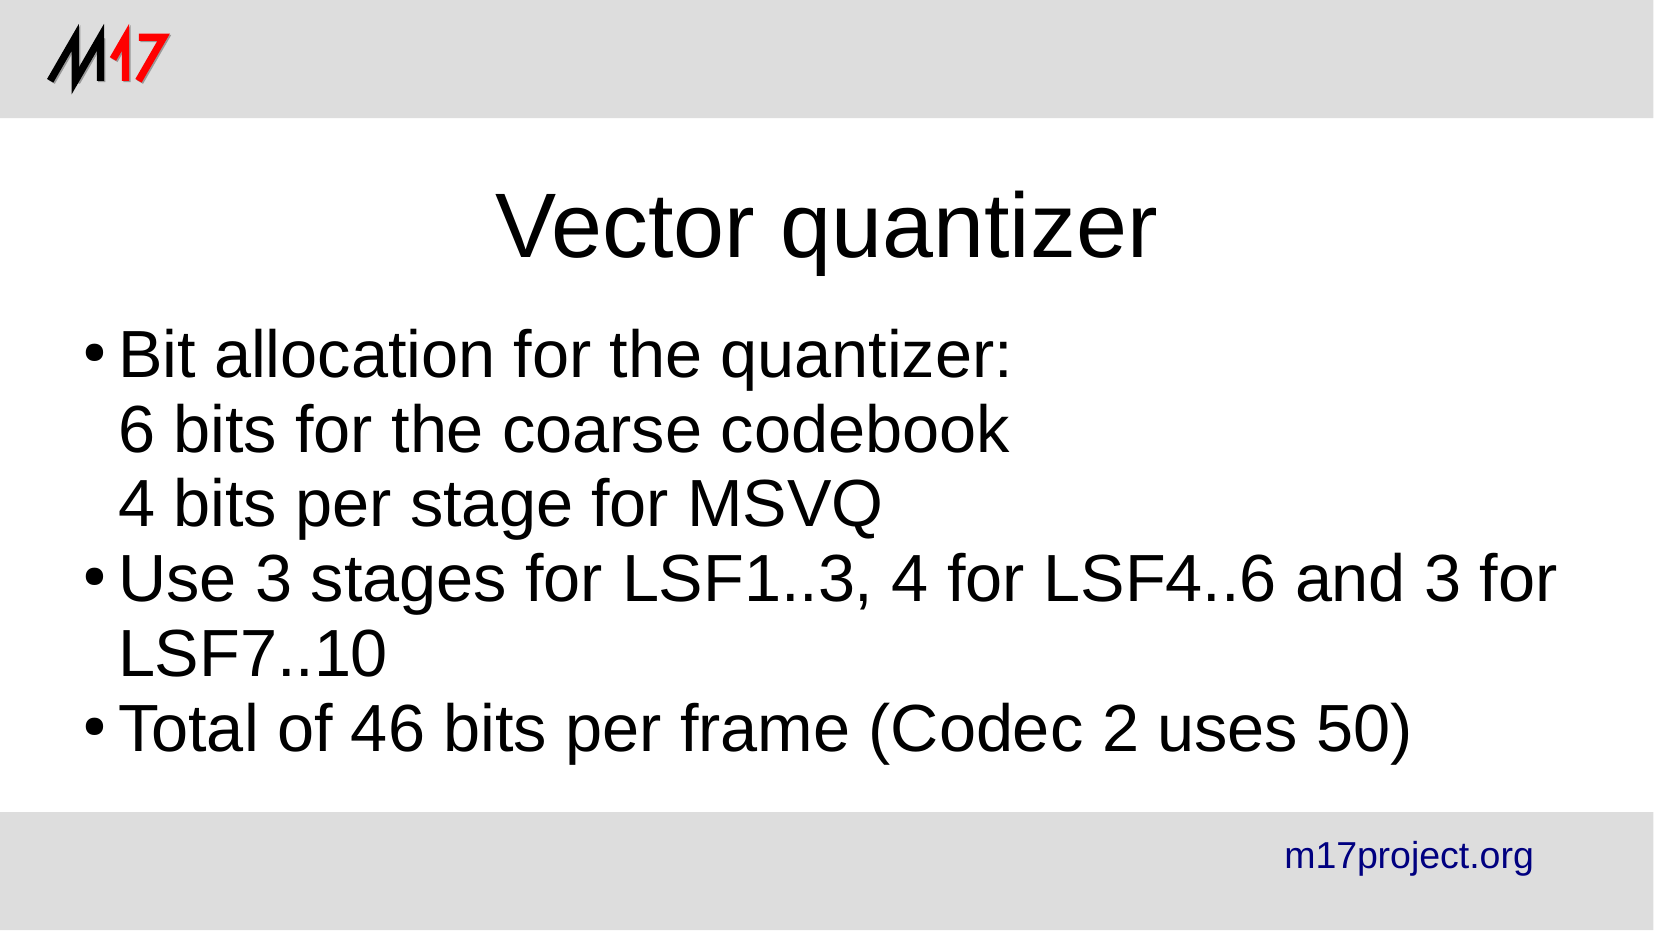

# Vector quantizer
Bit allocation for the quantizer:
6 bits for the coarse codebook
4 bits per stage for MSVQ
Use 3 stages for LSF1..3, 4 for LSF4..6 and 3 for LSF7..10
Total of 46 bits per frame (Codec 2 uses 50)
m17project.org